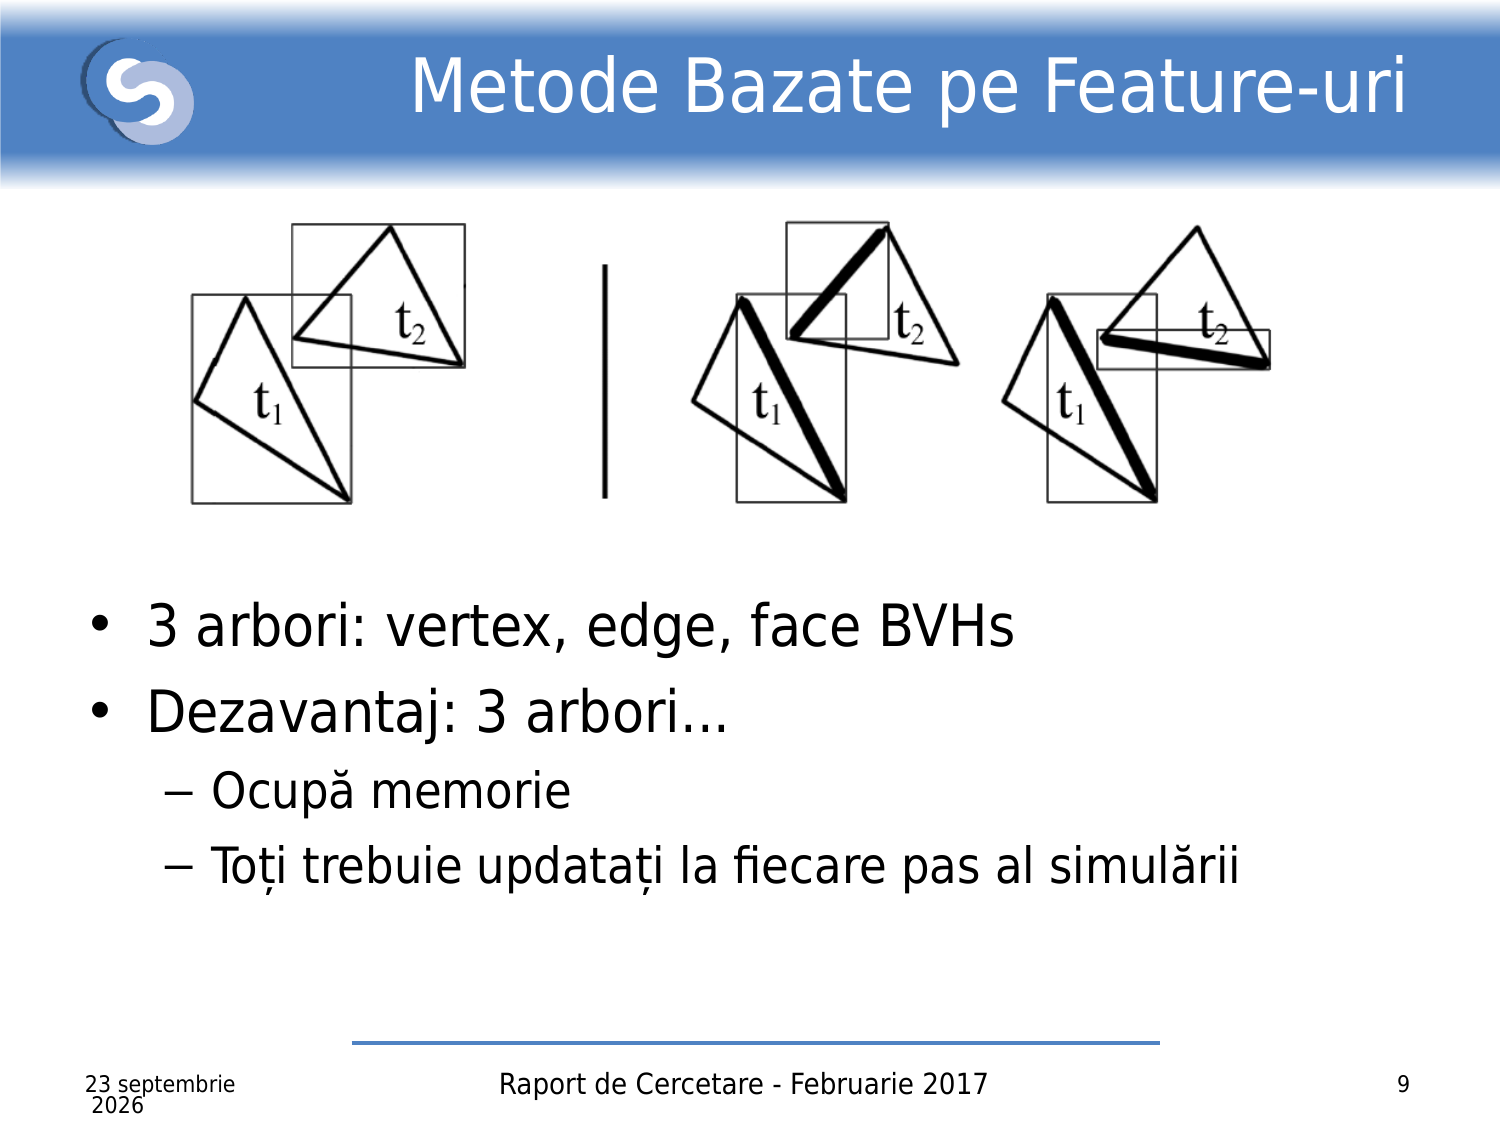

# Metode Bazate pe Feature-uri
3 arbori: vertex, edge, face BVHs
Dezavantaj: 3 arbori...
Ocupă memorie
Toți trebuie updatați la fiecare pas al simulării
Raport de Cercetare - Februarie 2017
9